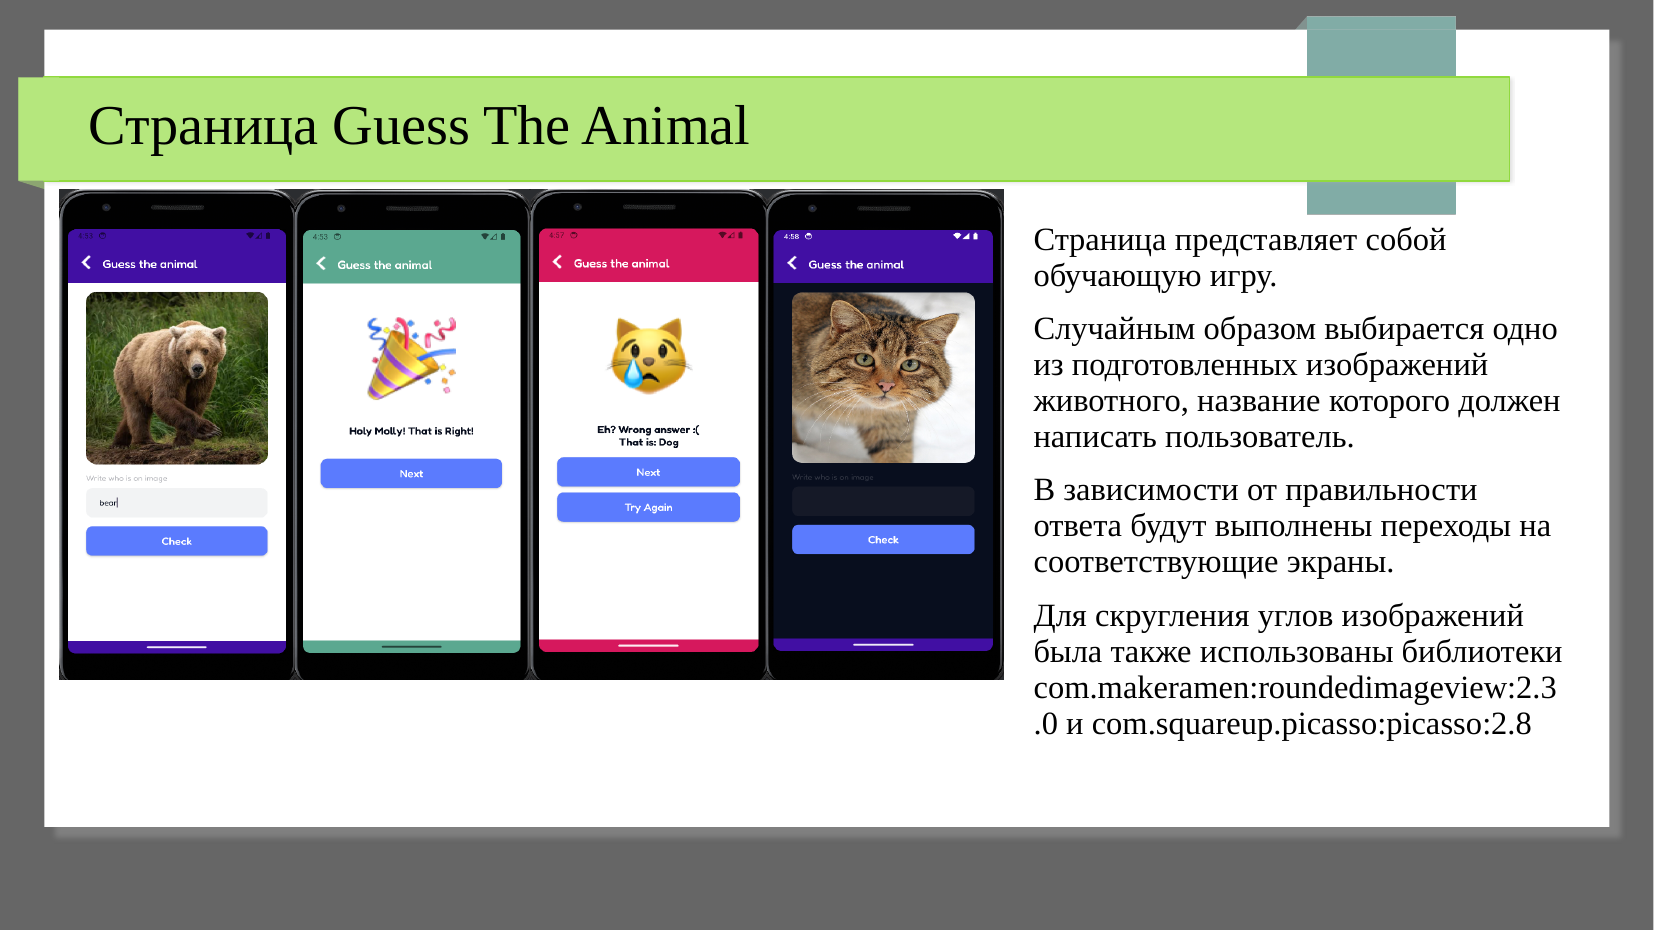

# Страница Guess The Animal
Страница представляет собой обучающую игру.
Случайным образом выбирается одно из подготовленных изображений животного, название которого должен написать пользователь.
В зависимости от правильности ответа будут выполнены переходы на соответствующие экраны.
Для скругления углов изображений была также использованы библиотеки com.makeramen:roundedimageview:2.3.0 и com.squareup.picasso:picasso:2.8